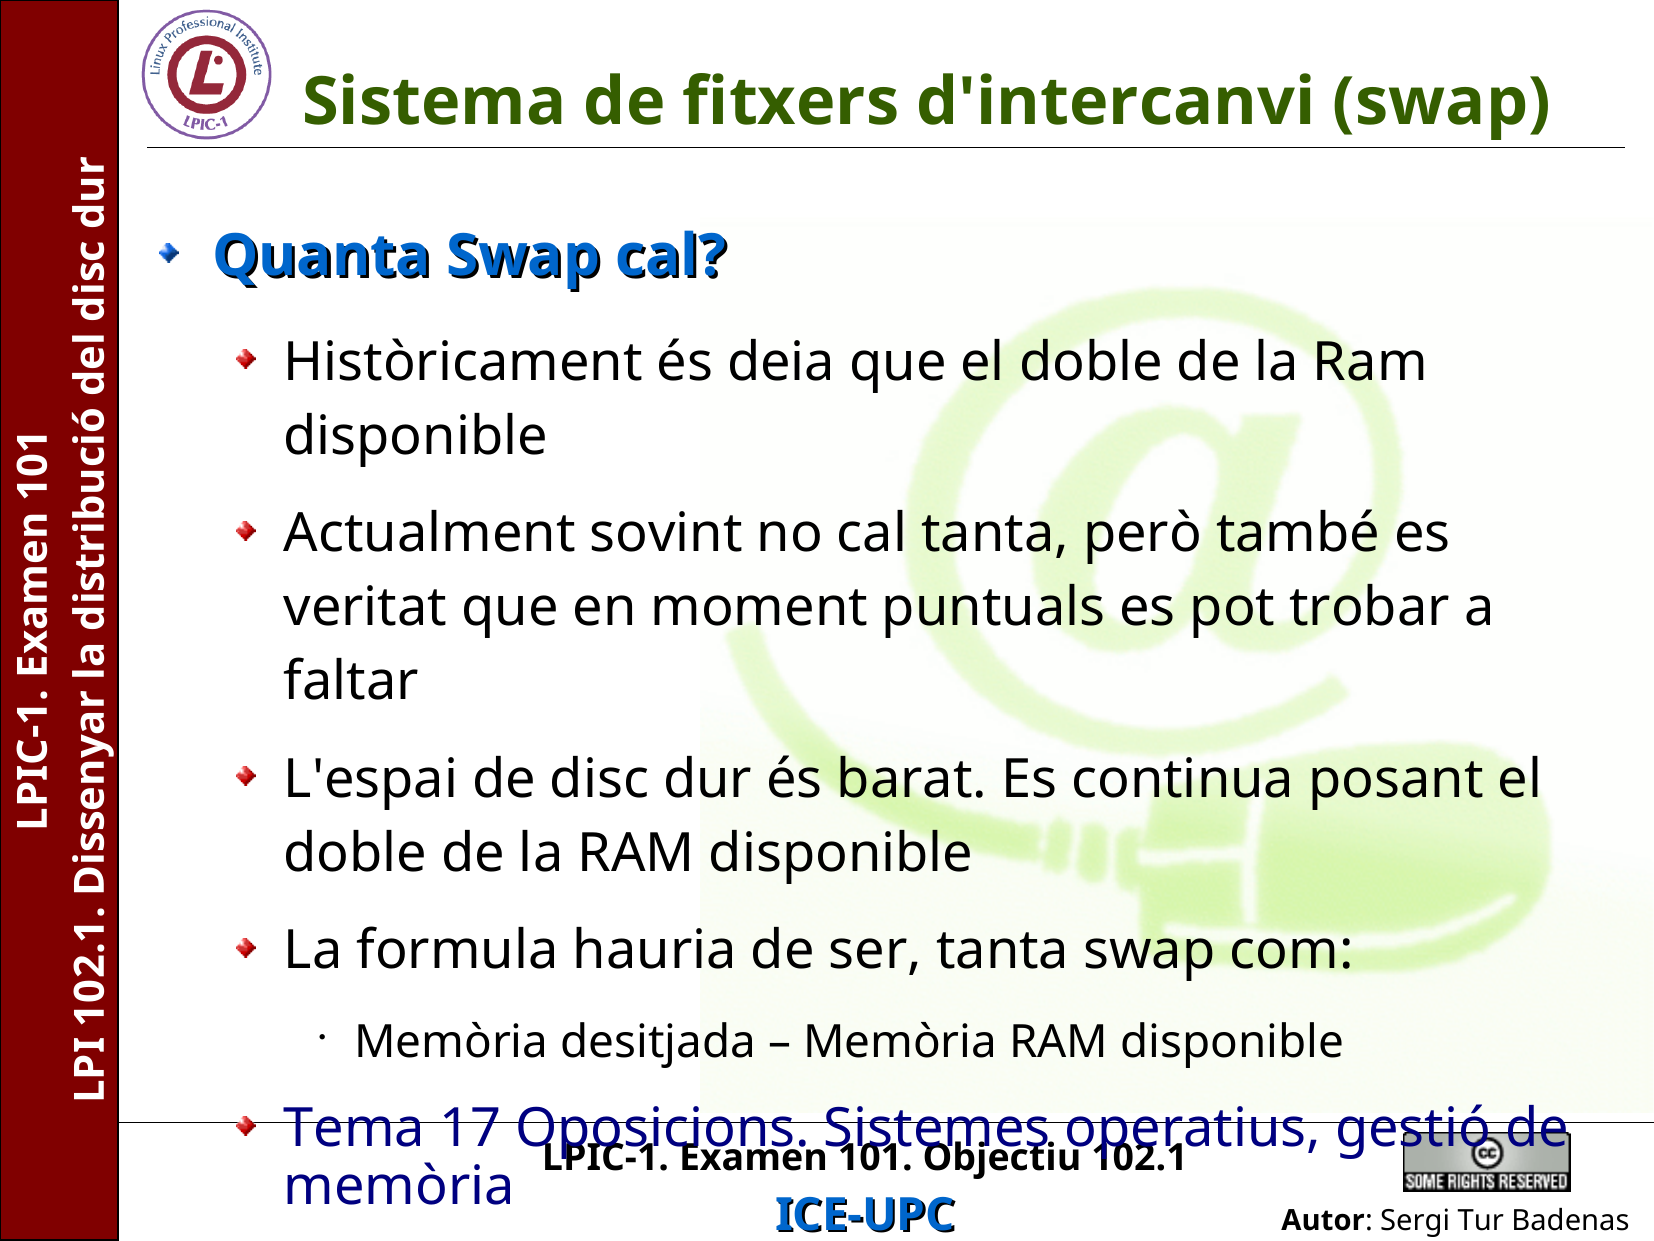

# Sistema de fitxers d'intercanvi (swap)
Quanta Swap cal?
Històricament és deia que el doble de la Ram disponible
Actualment sovint no cal tanta, però també es veritat que en moment puntuals es pot trobar a faltar
L'espai de disc dur és barat. Es continua posant el doble de la RAM disponible
La formula hauria de ser, tanta swap com:
Memòria desitjada – Memòria RAM disponible
Tema 17 Oposicions. Sistemes operatius, gestió de memòria